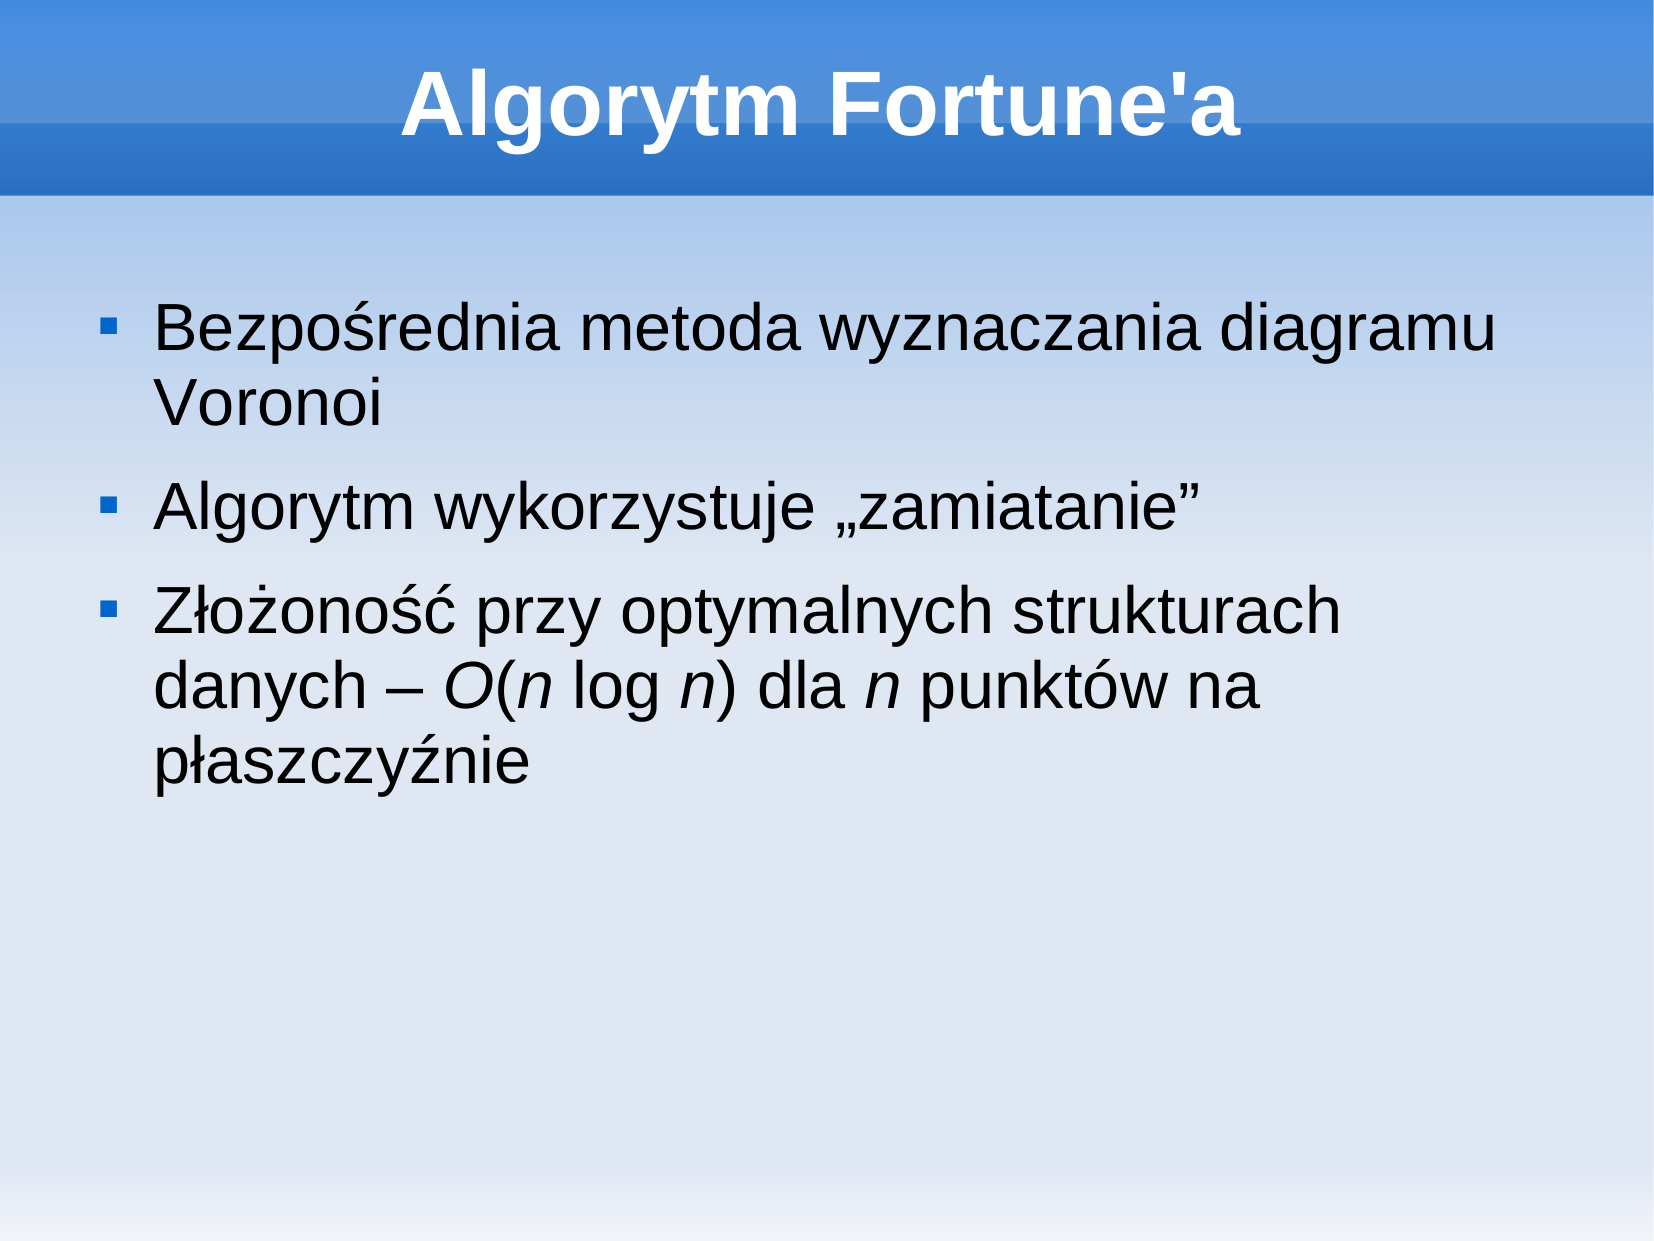

# Algorytm Fortune'a
Bezpośrednia metoda wyznaczania diagramu Voronoi
Algorytm wykorzystuje „zamiatanie”
Złożoność przy optymalnych strukturach danych – O(n log n) dla n punktów na płaszczyźnie